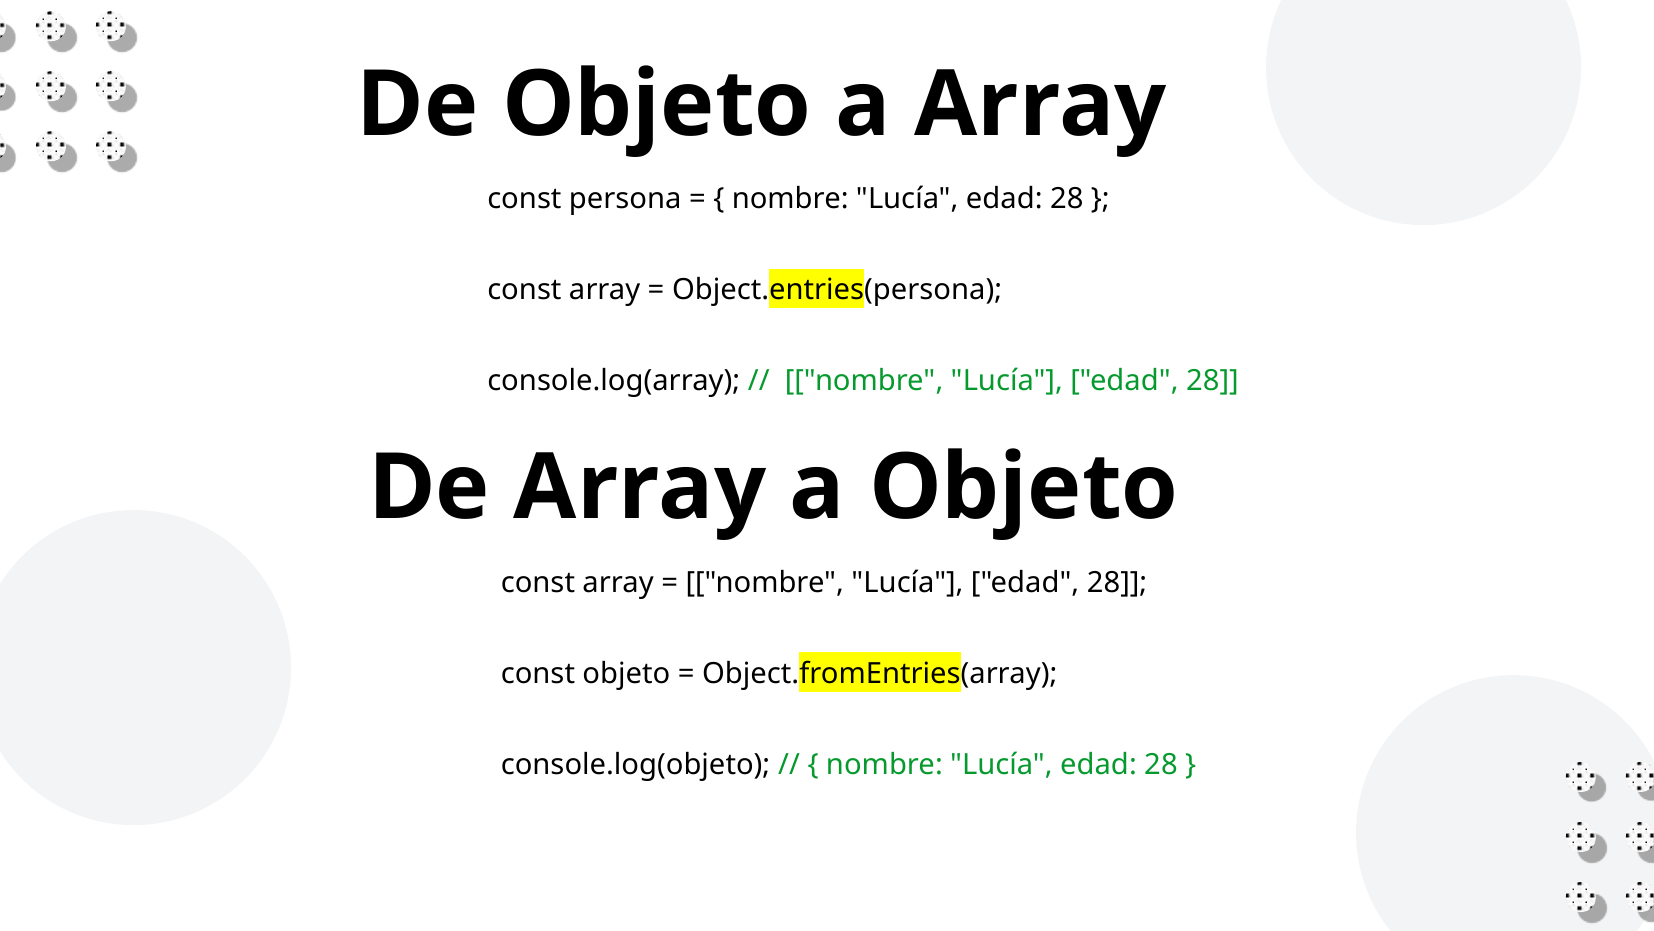

# De Objeto a Array
const persona = { nombre: "Lucía", edad: 28 };
const array = Object.entries(persona);
console.log(array); // [["nombre", "Lucía"], ["edad", 28]]
De Array a Objeto
const array = [["nombre", "Lucía"], ["edad", 28]];
const objeto = Object.fromEntries(array);
console.log(objeto); // { nombre: "Lucía", edad: 28 }